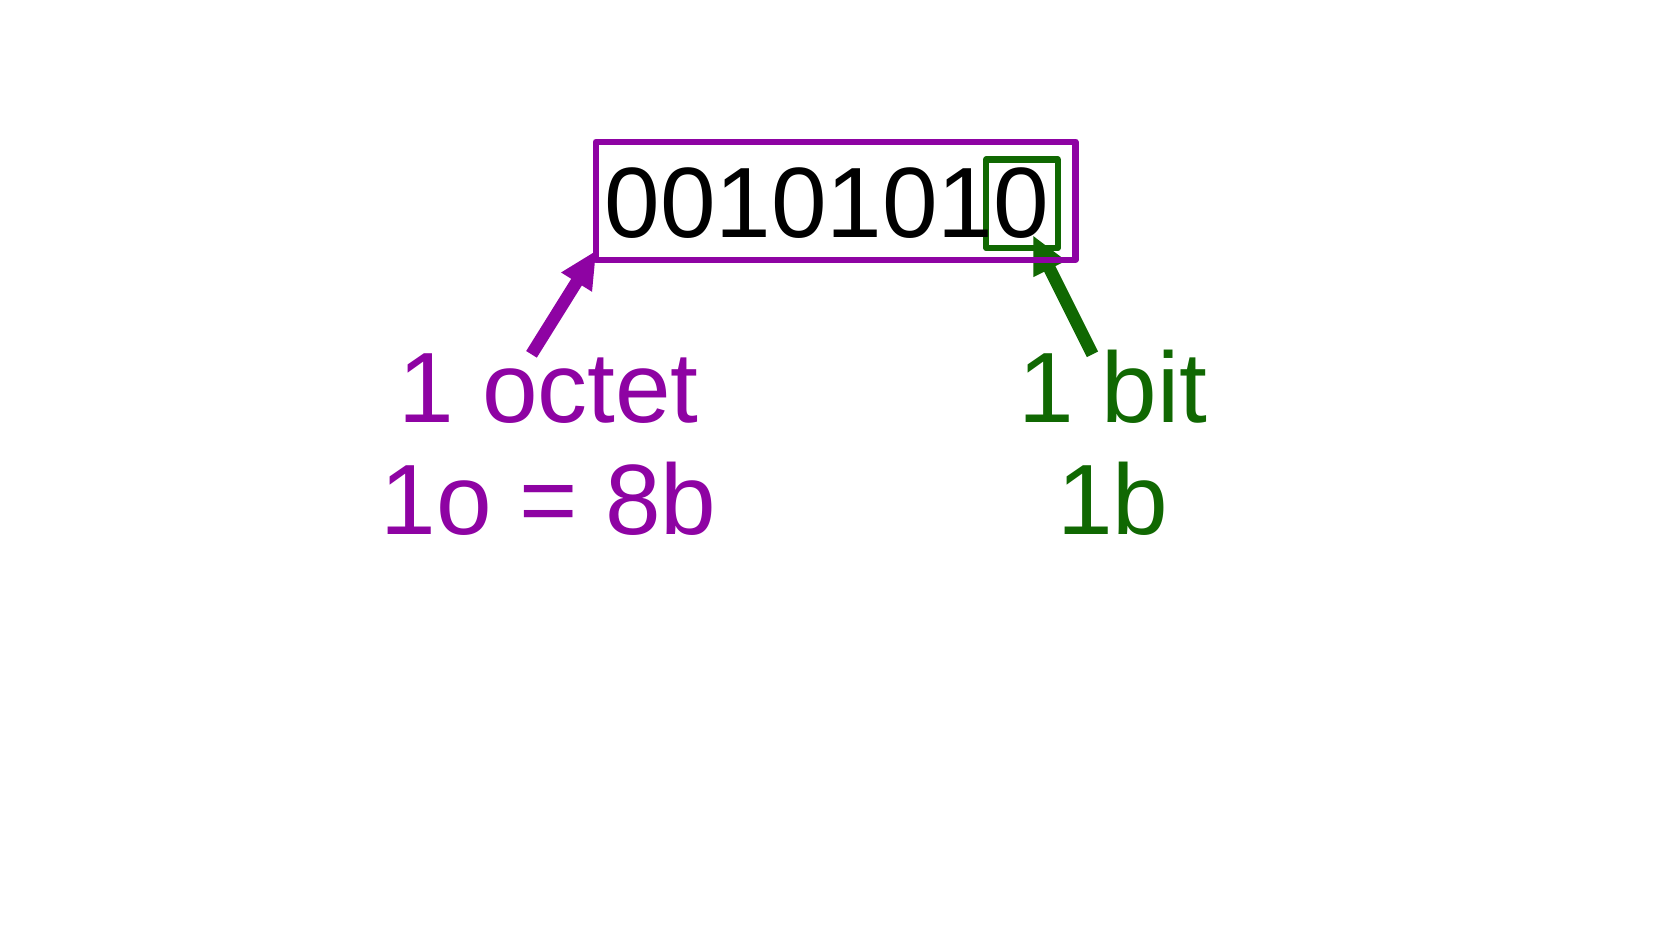

00101010
1 bit
1b
1 octet
1o = 8b